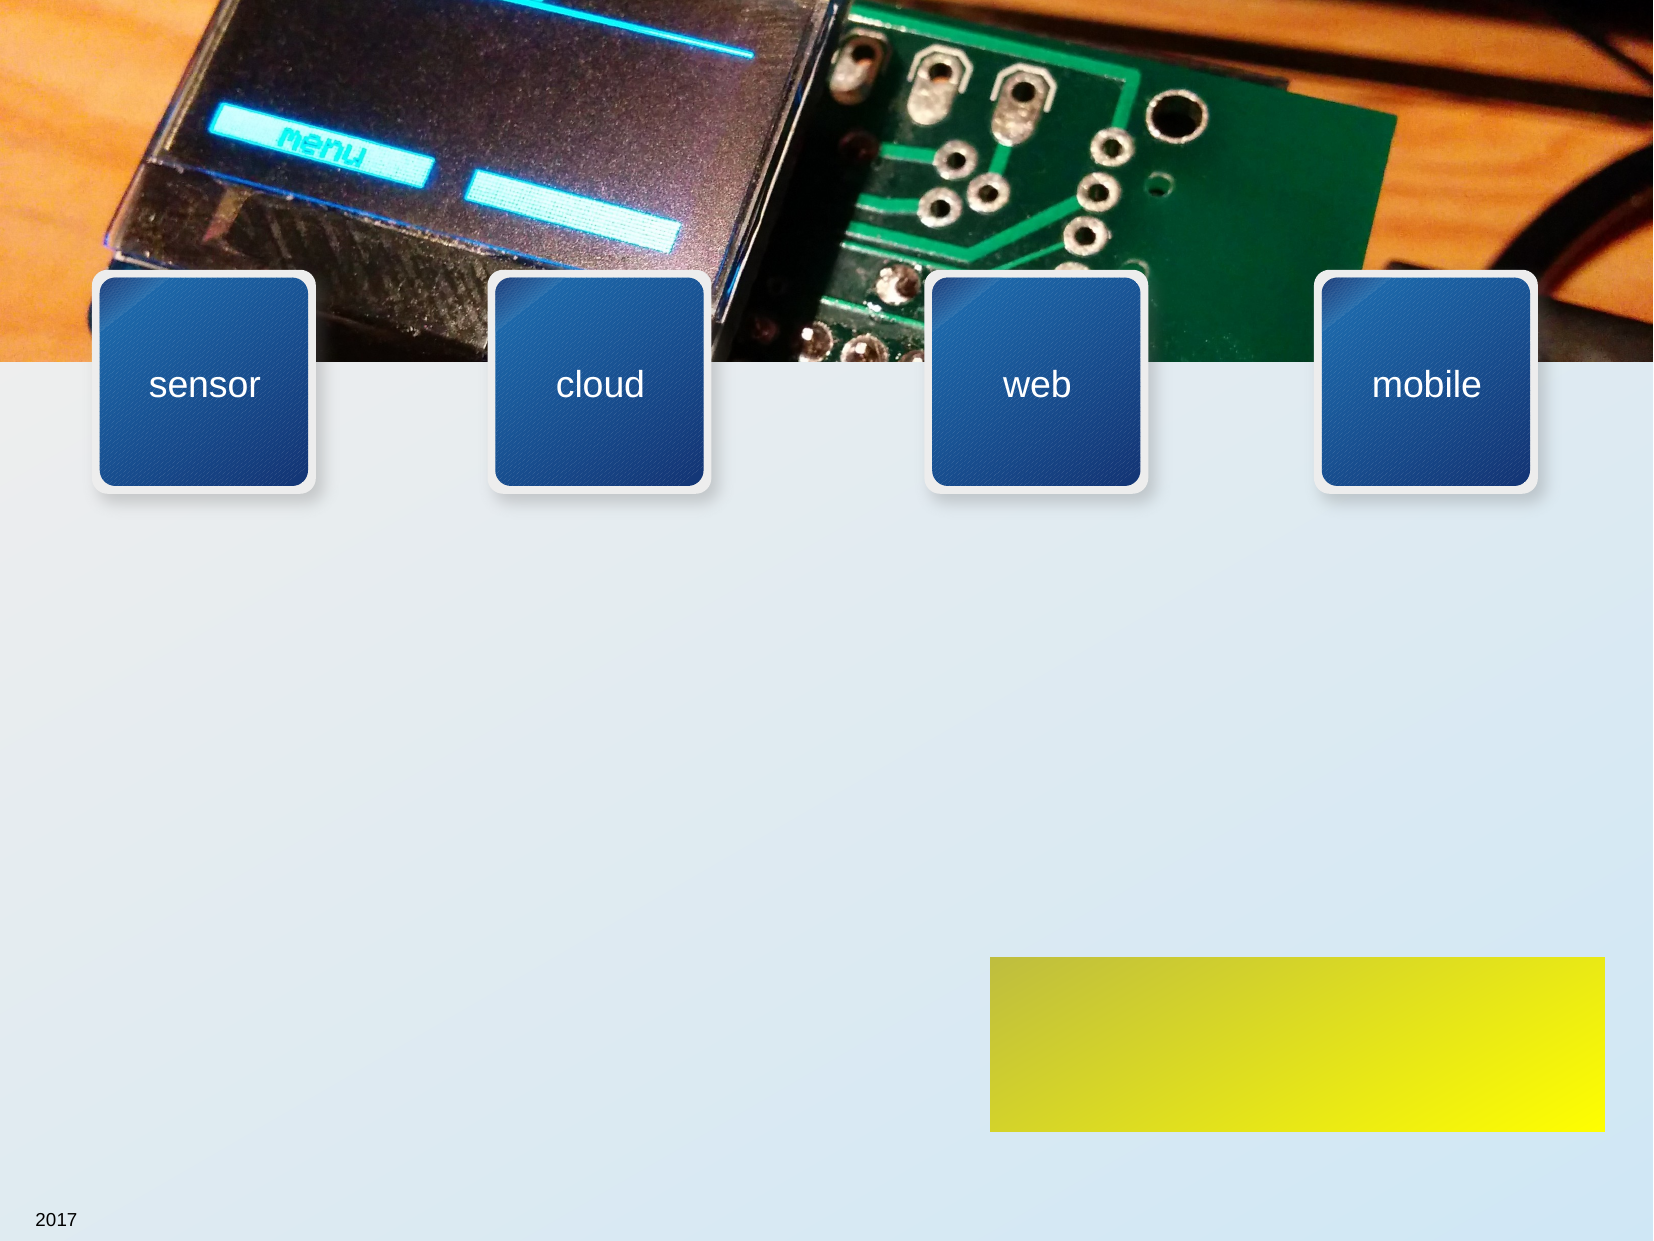

sensor
cloud
web
mobile
Kartano product
Kartano product use a wide range of sensors selection combined with the power and flexibility of cloud services presented in a web and mobile interface.
© 2017 Kartano Tech Oy, All Rights Reserved.